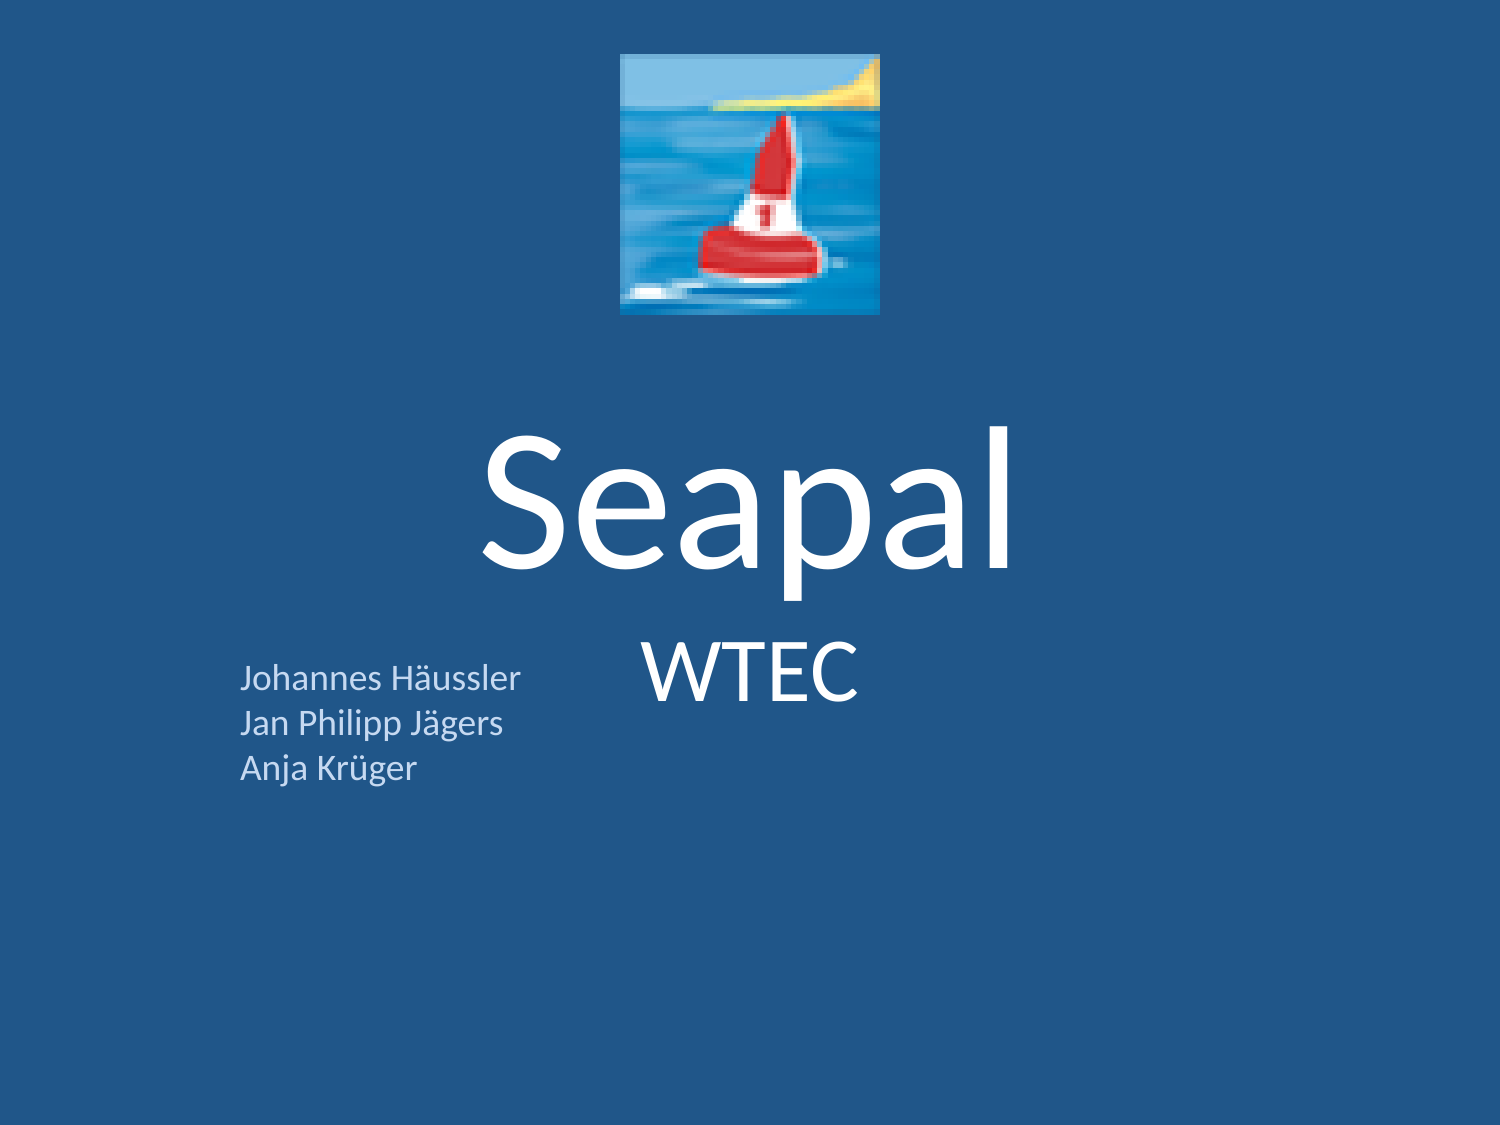

# Seapal WTEC
Johannes Häussler
Jan Philipp Jägers
Anja Krüger